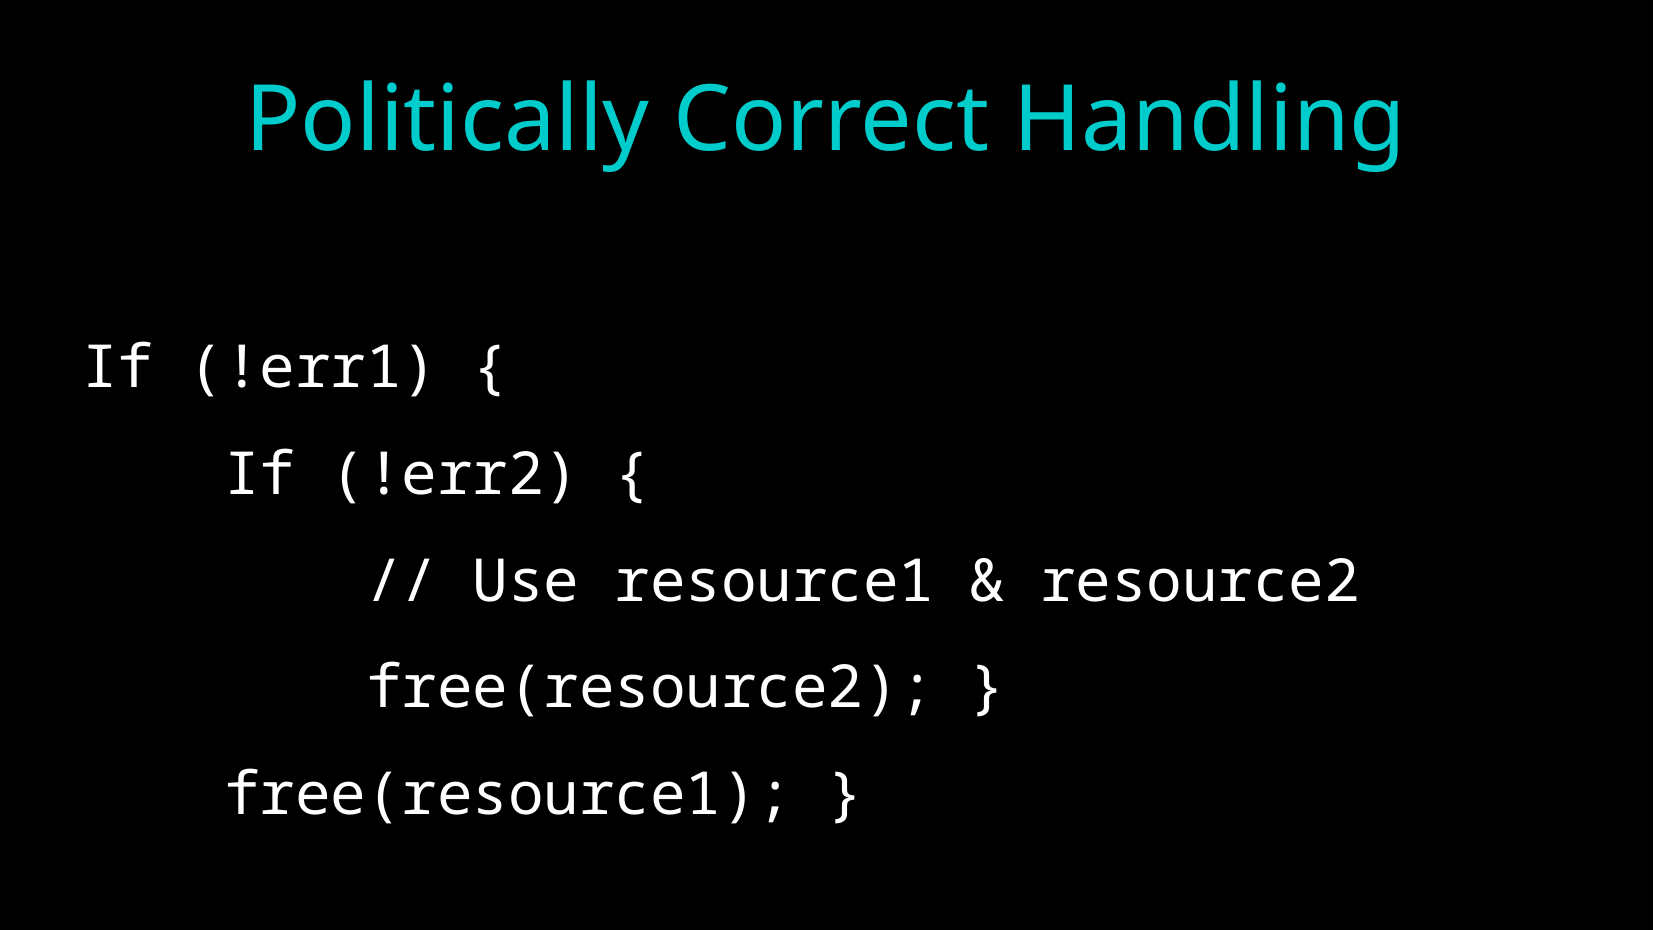

# Politically Correct Handling
If (!err1) {
 If (!err2) {
 // Use resource1 & resource2
 free(resource2); }
 free(resource1); }